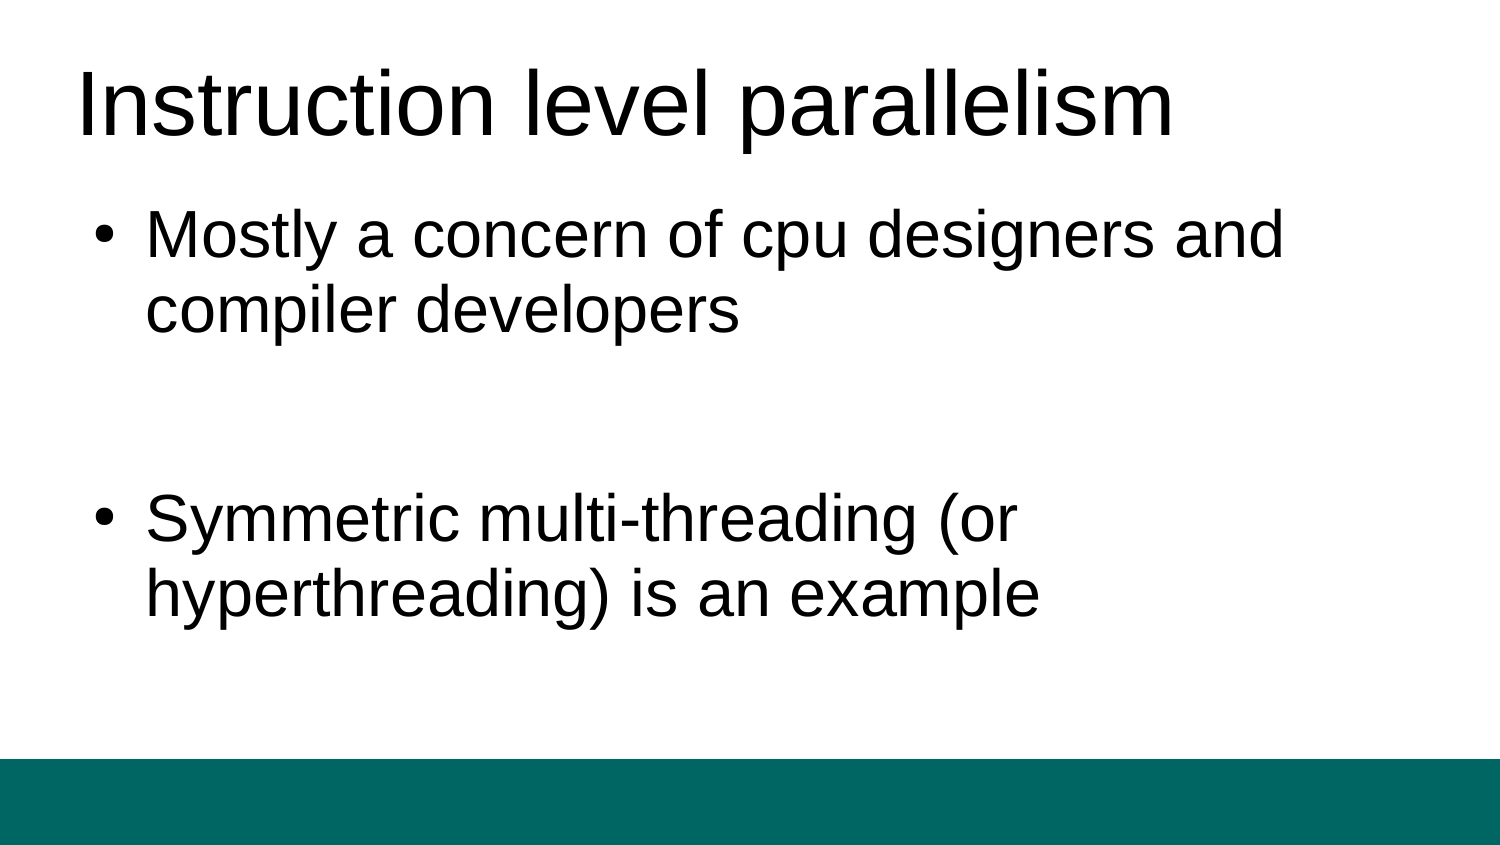

# Instruction level parallelism
Mostly a concern of cpu designers and compiler developers
Symmetric multi-threading (or hyperthreading) is an example